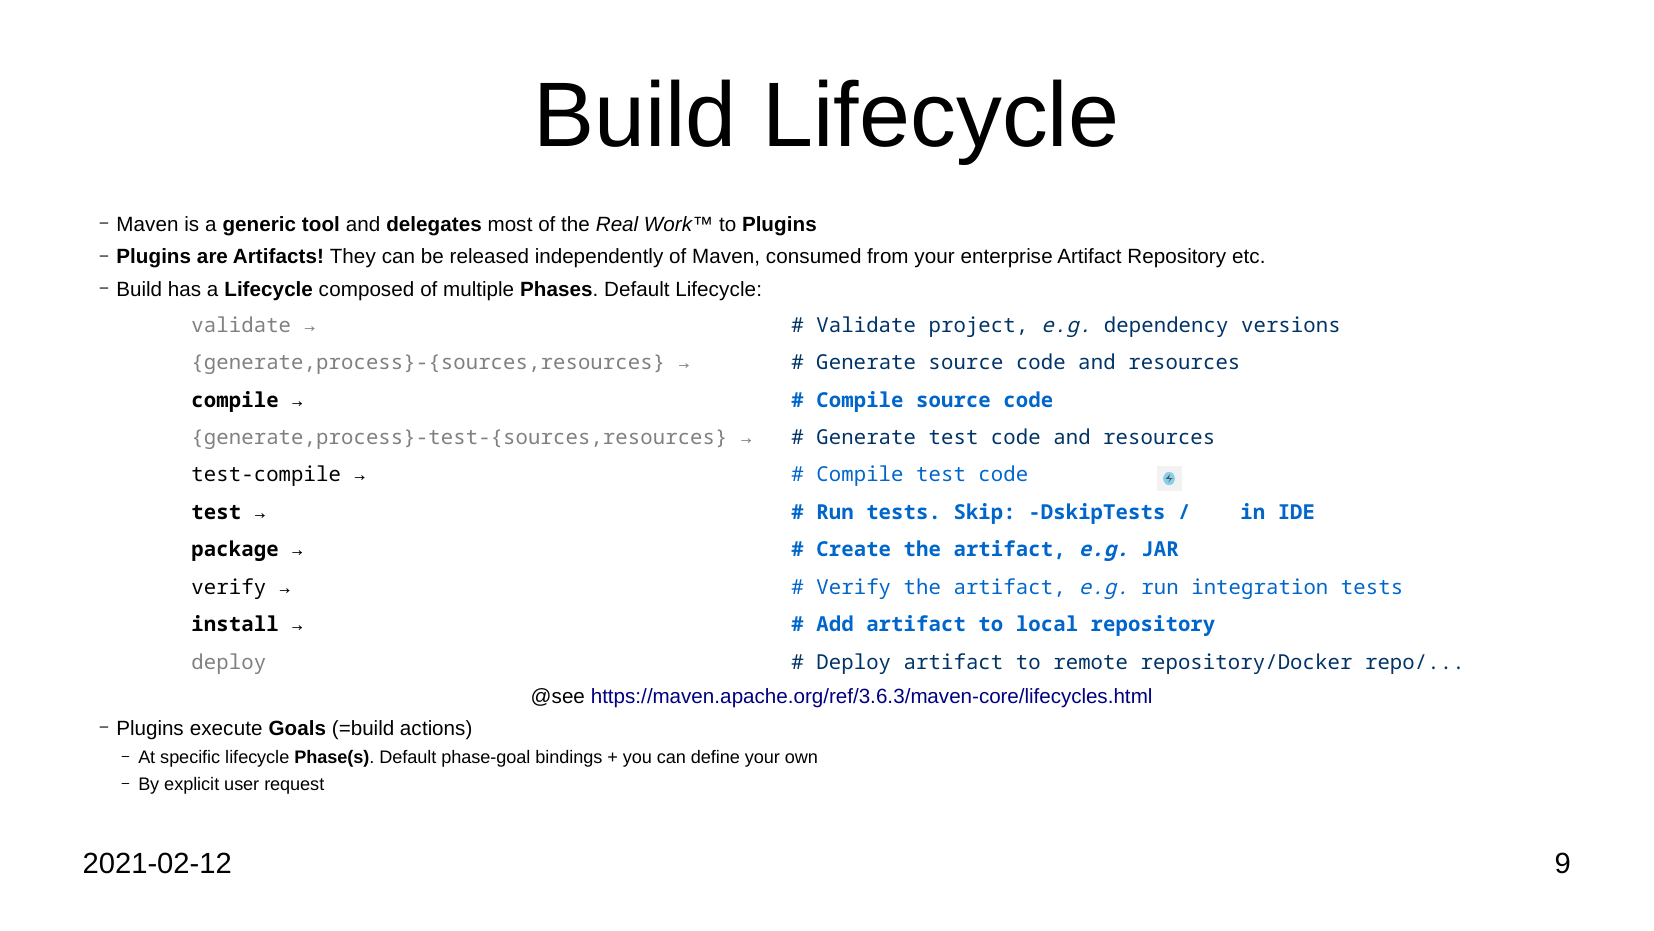

# Build Lifecycle
Maven is a generic tool and delegates most of the Real Work™ to Plugins
Plugins are Artifacts! They can be released independently of Maven, consumed from your enterprise Artifact Repository etc.
Build has a Lifecycle composed of multiple Phases. Default Lifecycle:
 validate → # Validate project, e.g. dependency versions
 {generate,process}-{sources,resources} → # Generate source code and resources
 compile → # Compile source code
 {generate,process}-test-{sources,resources} → # Generate test code and resources
 test-compile → # Compile test code
 test → # Run tests. Skip: -DskipTests / in IDE
 package → # Create the artifact, e.g. JAR
 verify → # Verify the artifact, e.g. run integration tests
 install → # Add artifact to local repository
 deploy # Deploy artifact to remote repository/Docker repo/...
@see https://maven.apache.org/ref/3.6.3/maven-core/lifecycles.html
Plugins execute Goals (=build actions)
At specific lifecycle Phase(s). Default phase-goal bindings + you can define your own
By explicit user request
2021-02-12
9